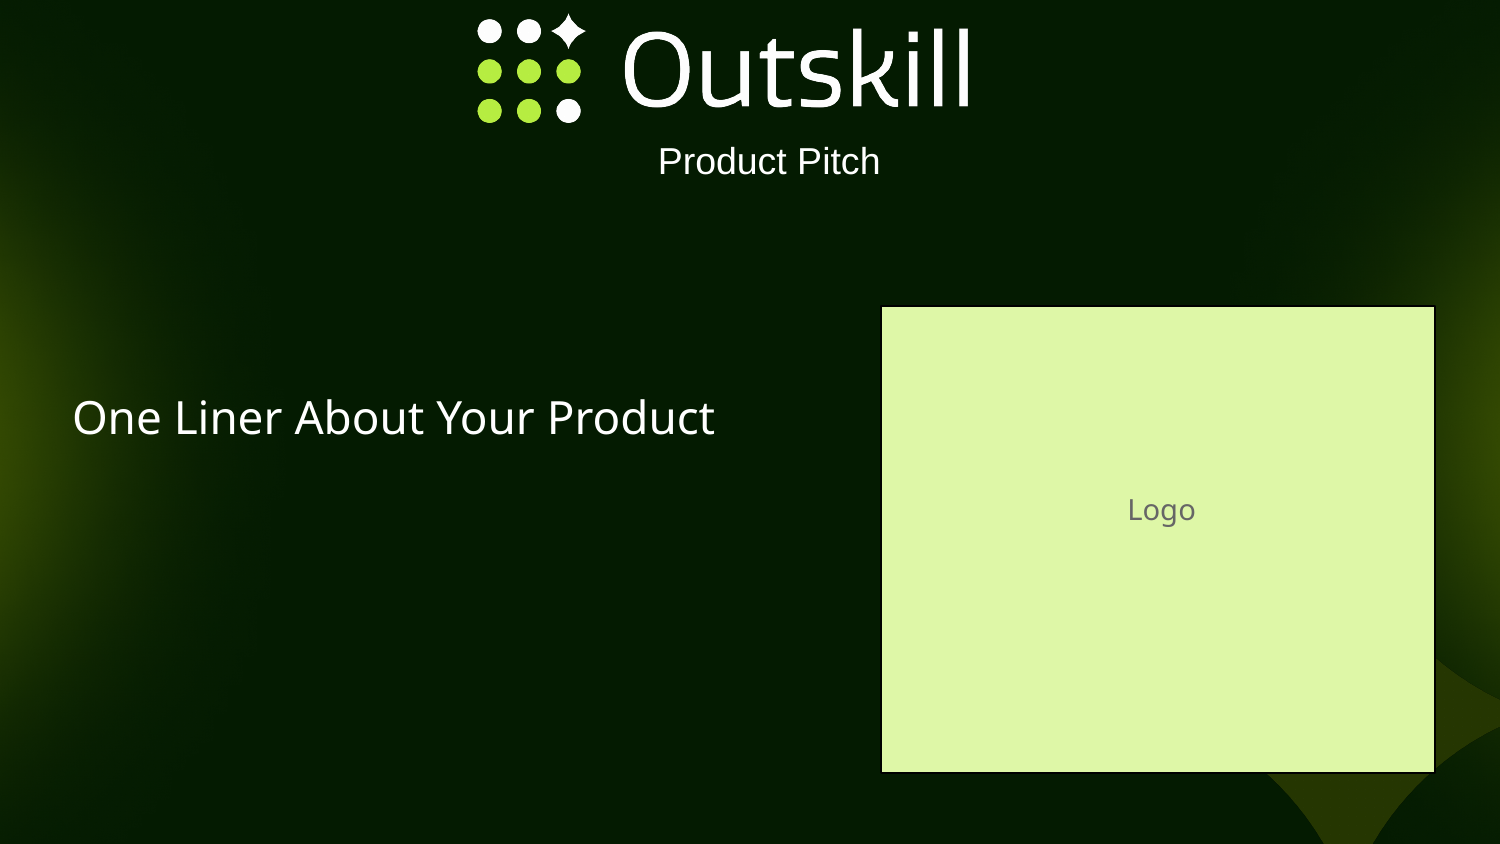

Product Pitch
One Liner About Your Product
 Logo